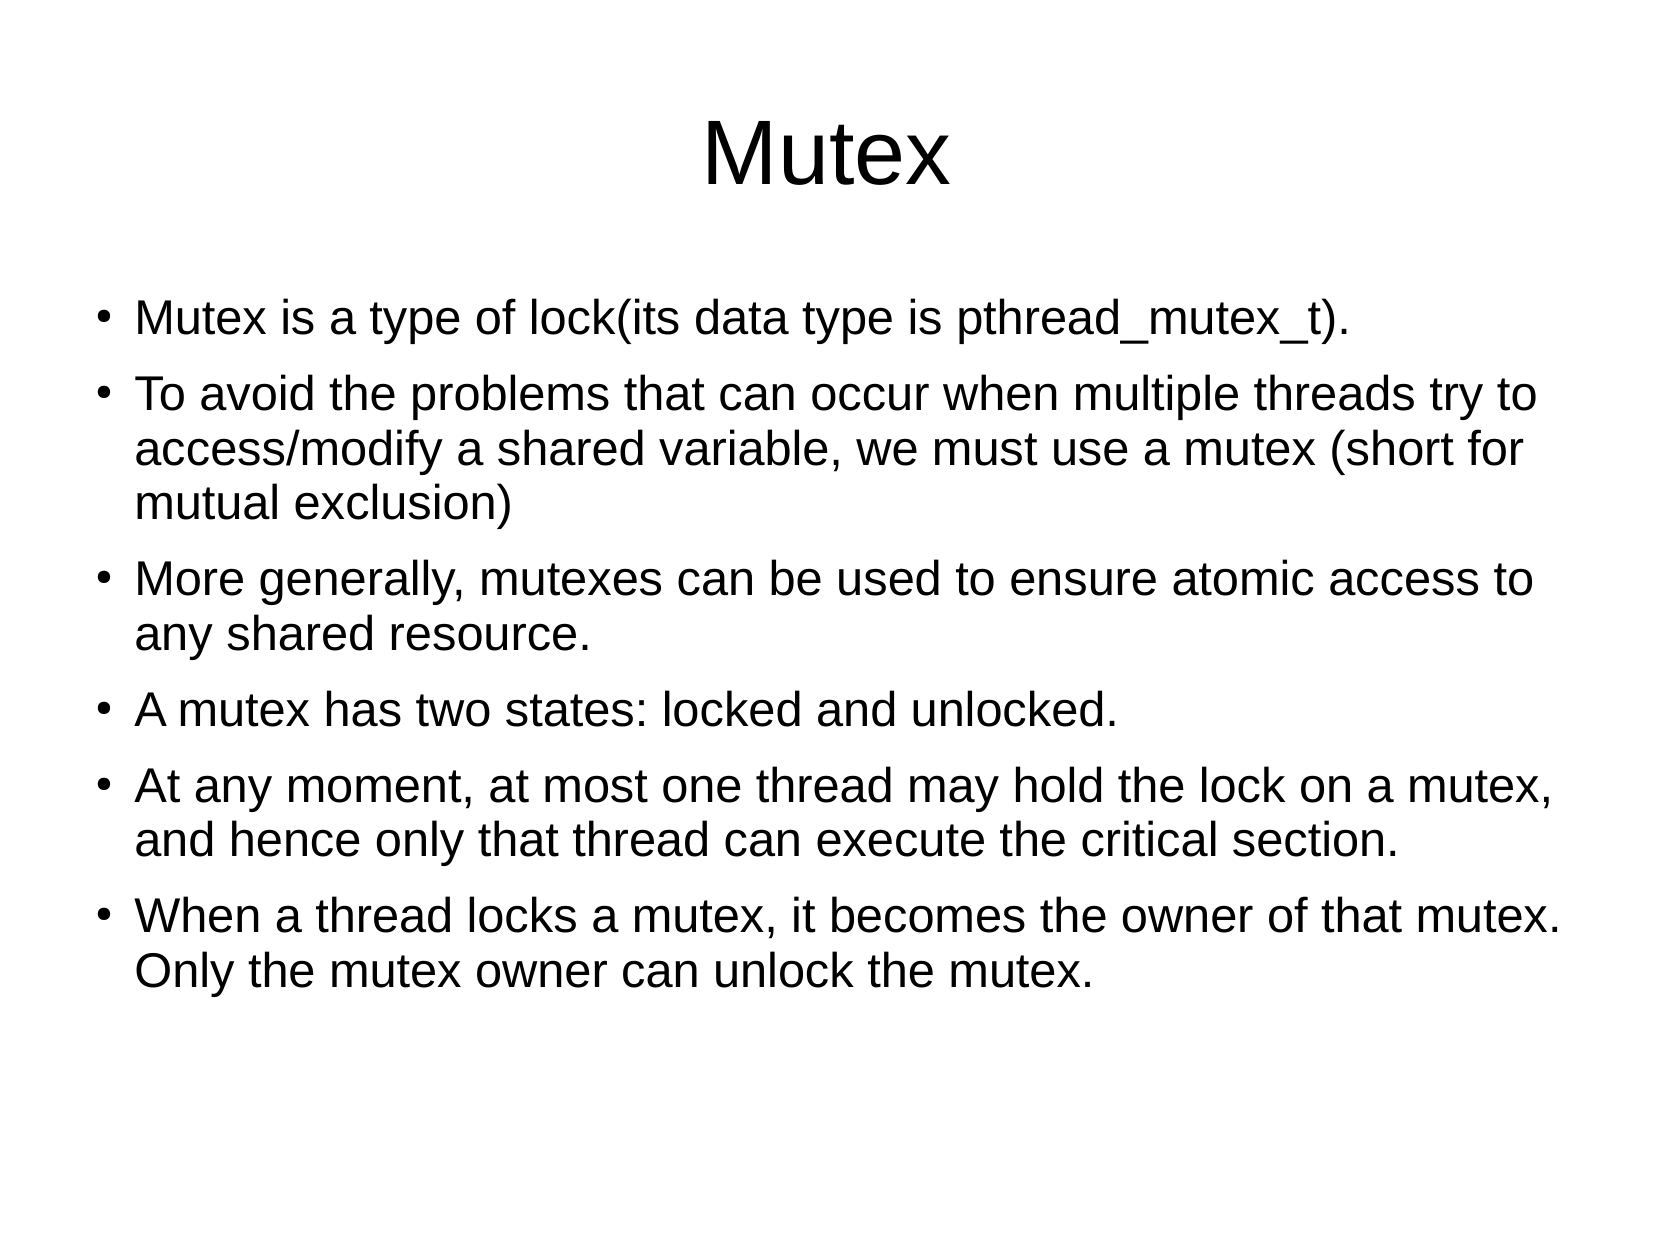

# Mutex
Mutex is a type of lock(its data type is pthread_mutex_t).
To avoid the problems that can occur when multiple threads try to access/modify a shared variable, we must use a mutex (short for mutual exclusion)
More generally, mutexes can be used to ensure atomic access to any shared resource.
A mutex has two states: locked and unlocked.
At any moment, at most one thread may hold the lock on a mutex, and hence only that thread can execute the critical section.
When a thread locks a mutex, it becomes the owner of that mutex. Only the mutex owner can unlock the mutex.